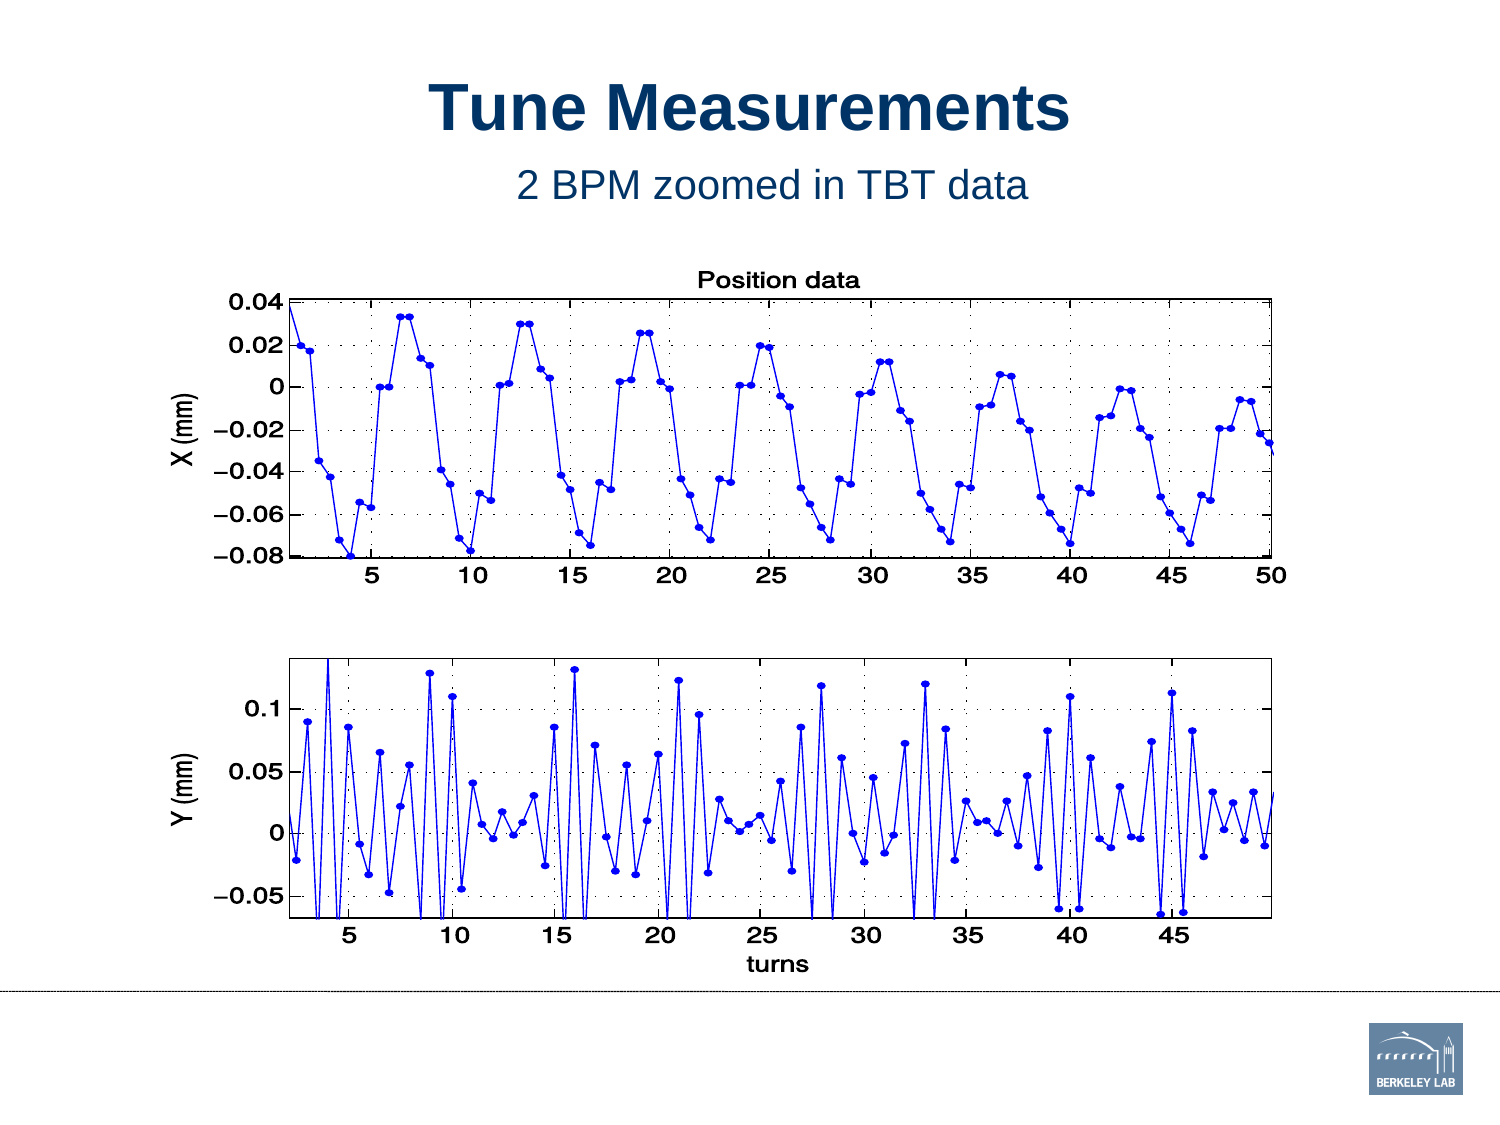

# Tune Measurements
2 BPM zoomed in TBT data